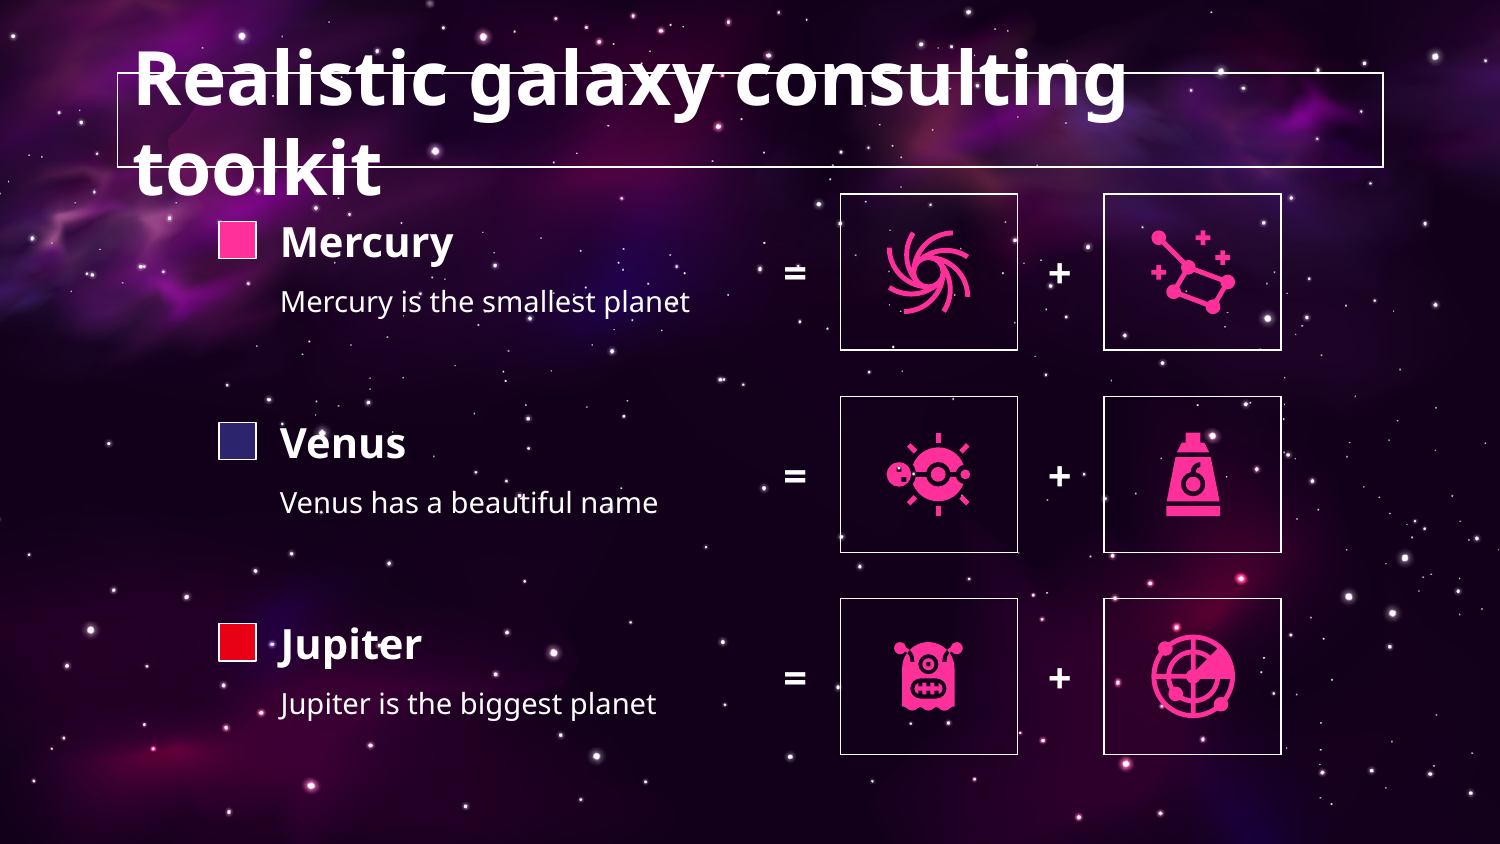

# Realistic galaxy consulting toolkit
Mercury
Mercury is the smallest planet
=
+
Venus
Venus has a beautiful name
=
+
Jupiter
Jupiter is the biggest planet
=
+